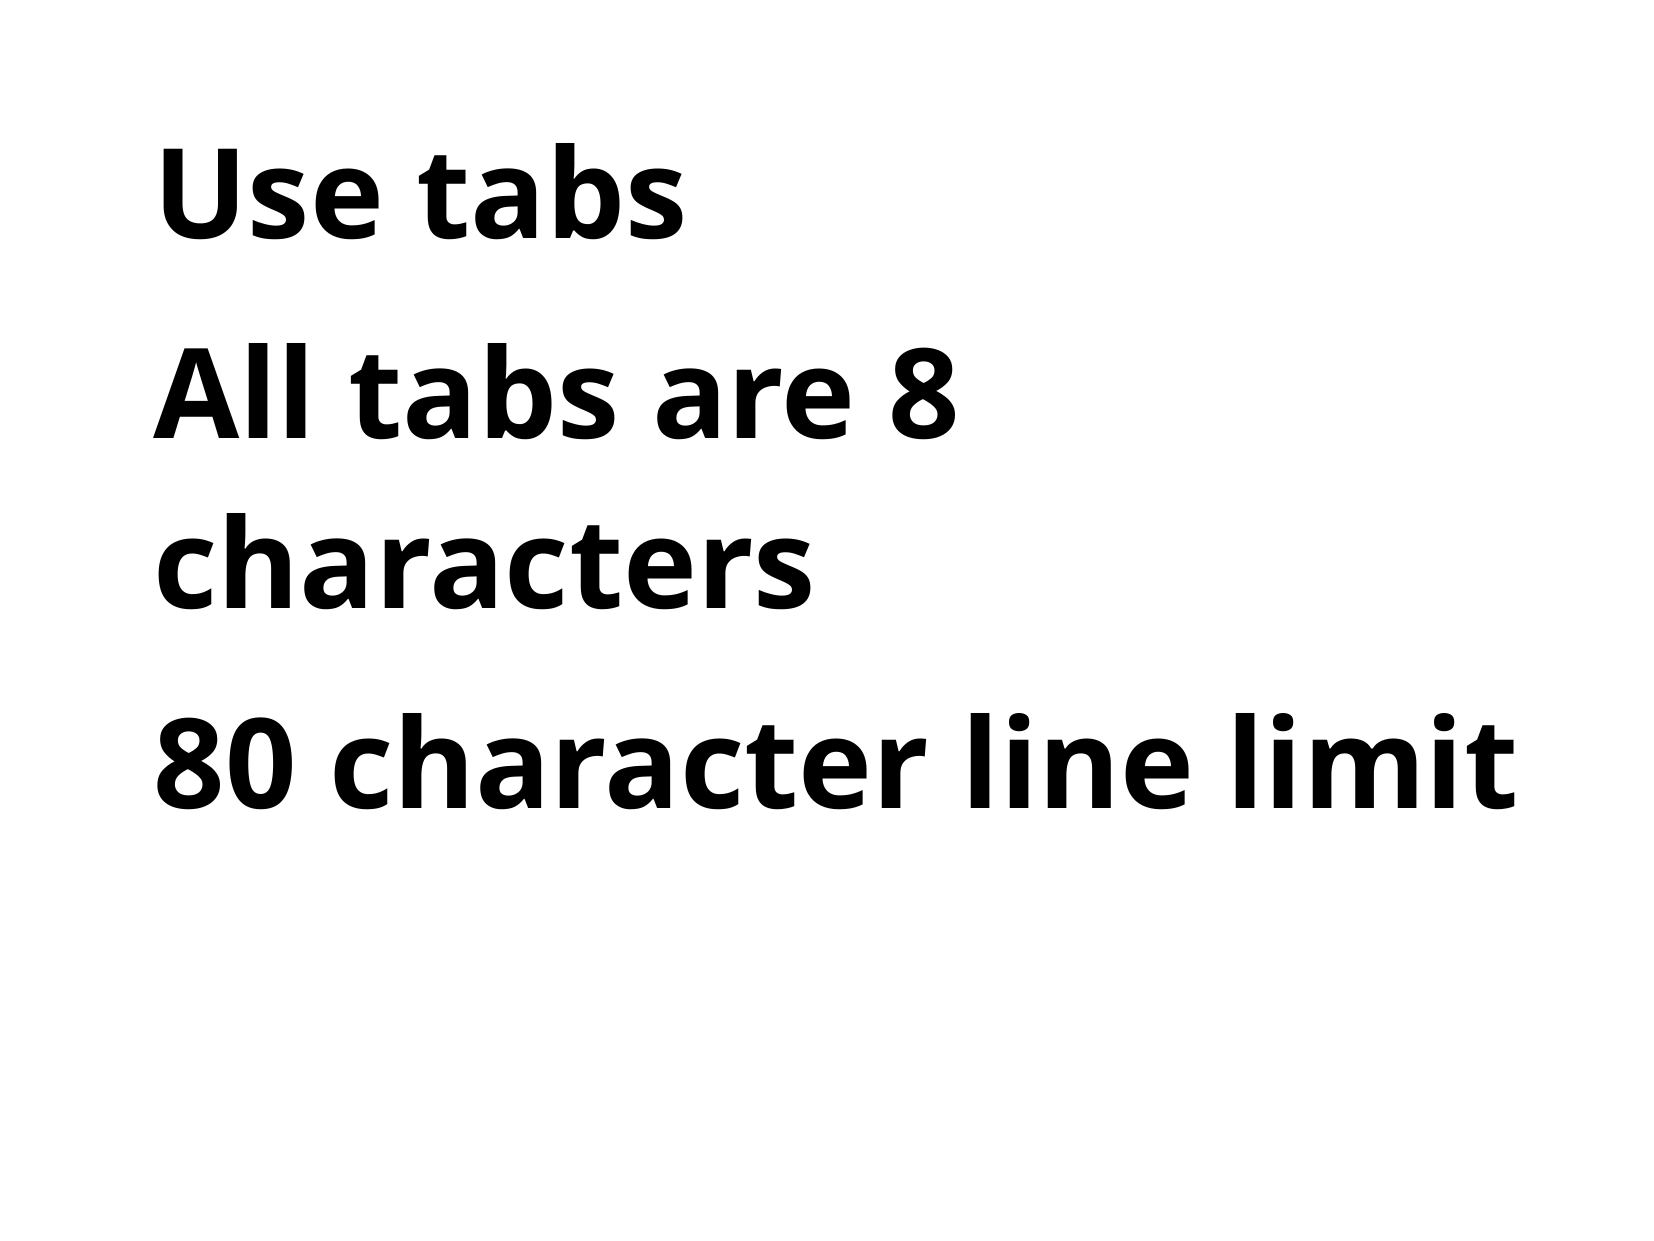

# Use tabs
All tabs are 8 characters
80 character line limit